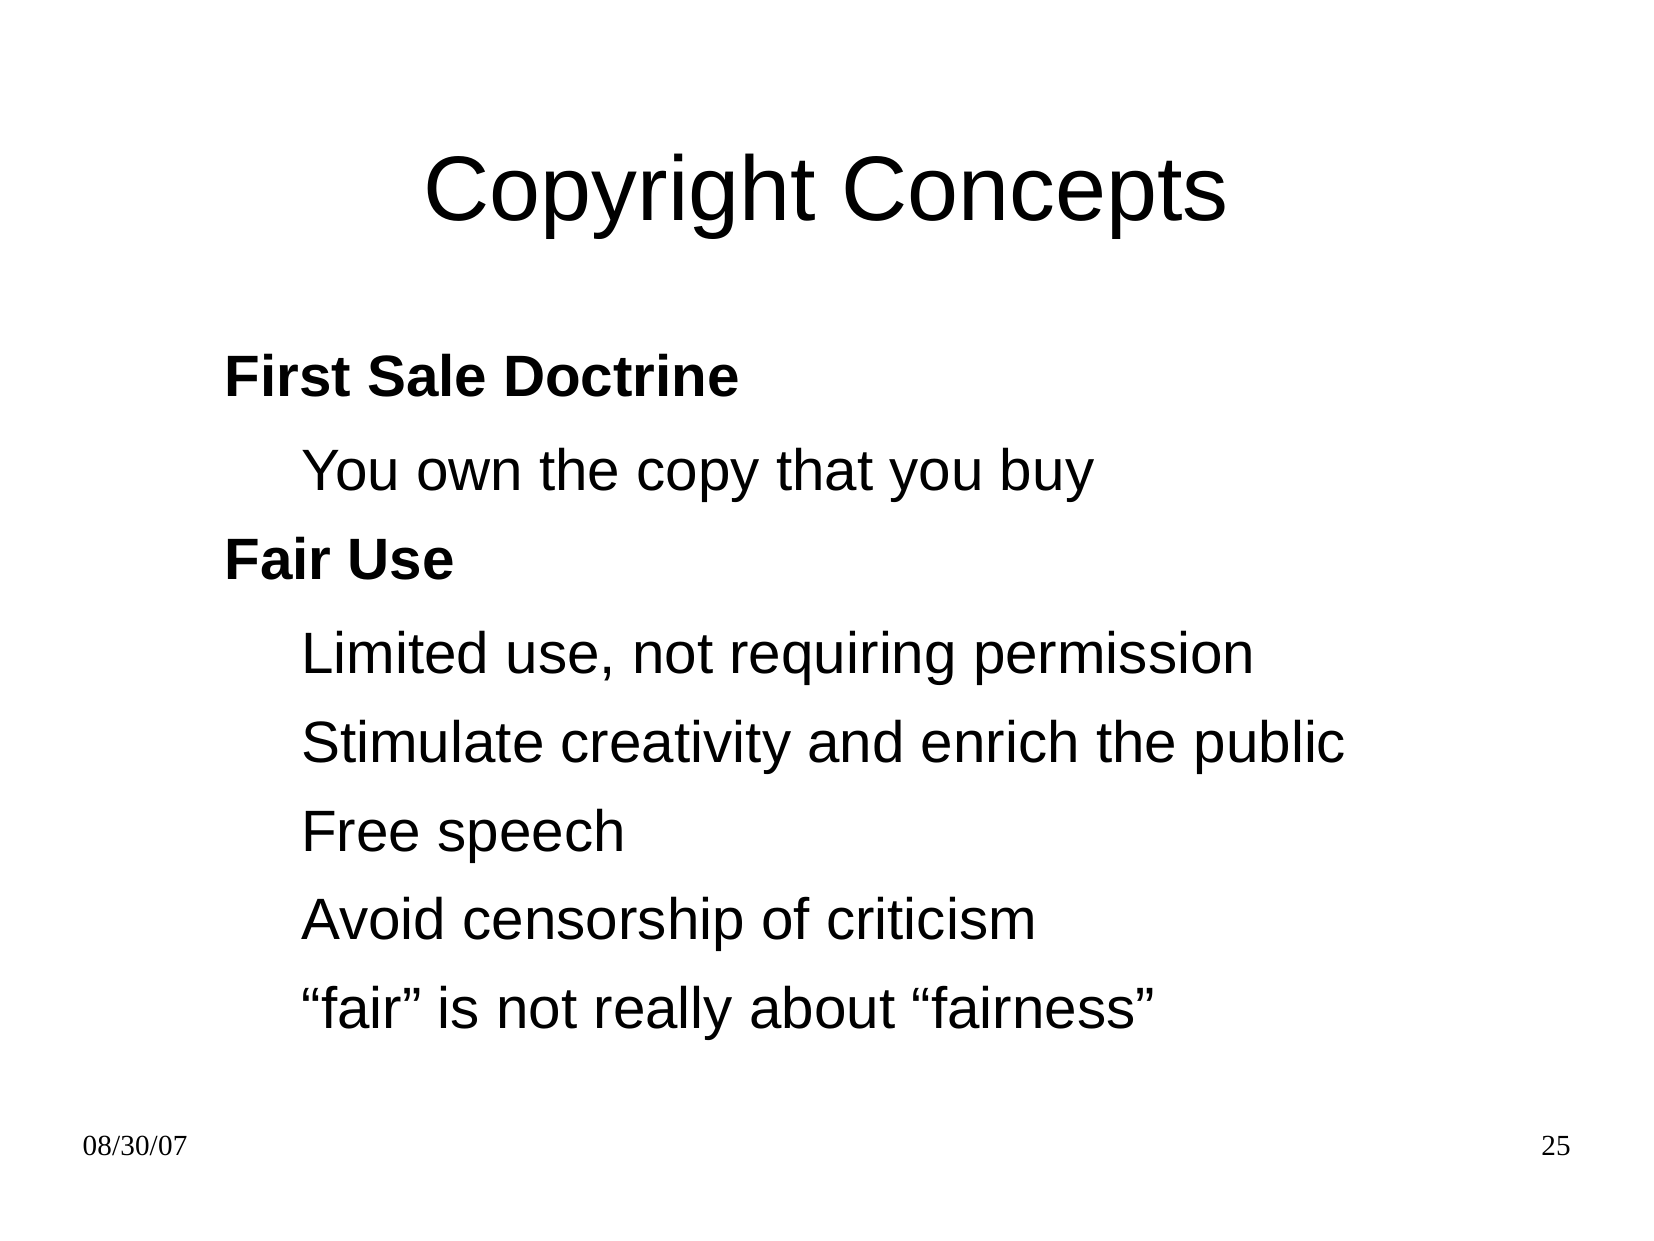

# Copyright Concepts
First Sale Doctrine
You own the copy that you buy
Fair Use
Limited use, not requiring permission
Stimulate creativity and enrich the public
Free speech
Avoid censorship of criticism
“fair” is not really about “fairness”
08/30/07
25